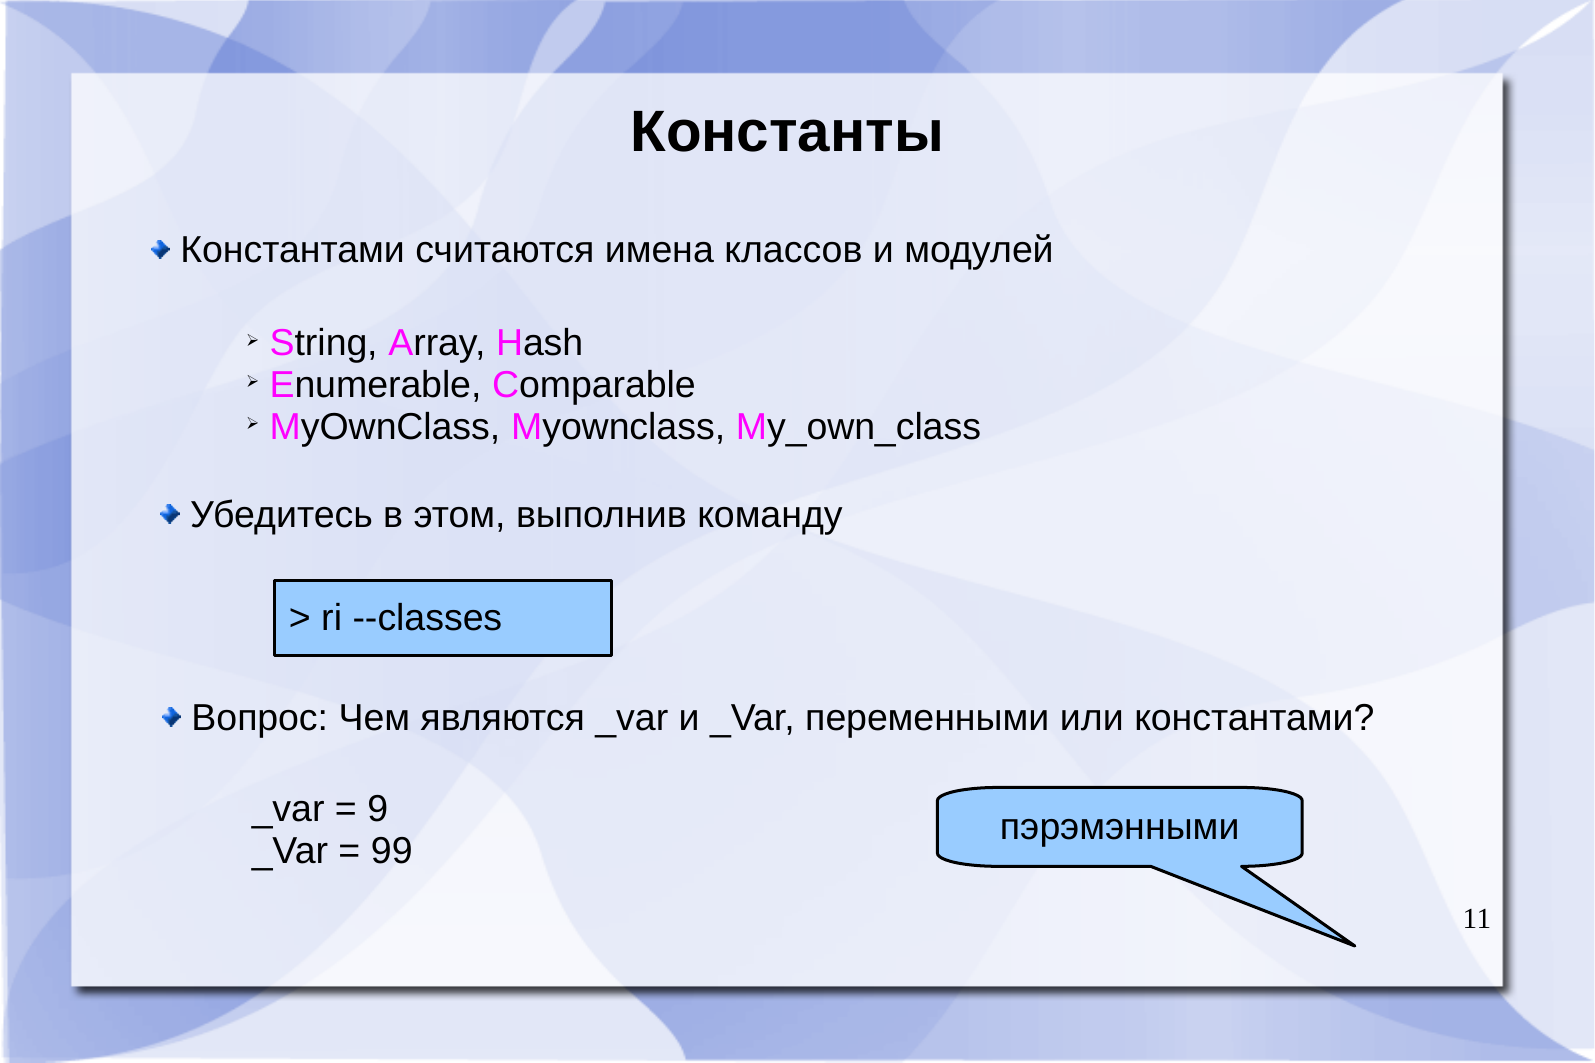

# Константы
 Константами считаются имена классов и модулей
 String, Array, Hash
 Enumerable, Comparable
 MyOwnClass, Myownclass, My_own_class
 Убедитесь в этом, выполнив команду
> ri --classes
 Вопрос: Чем являются _var и _Var, переменными или константами?
_var = 9
_Var = 99
пэрэмэнными
11